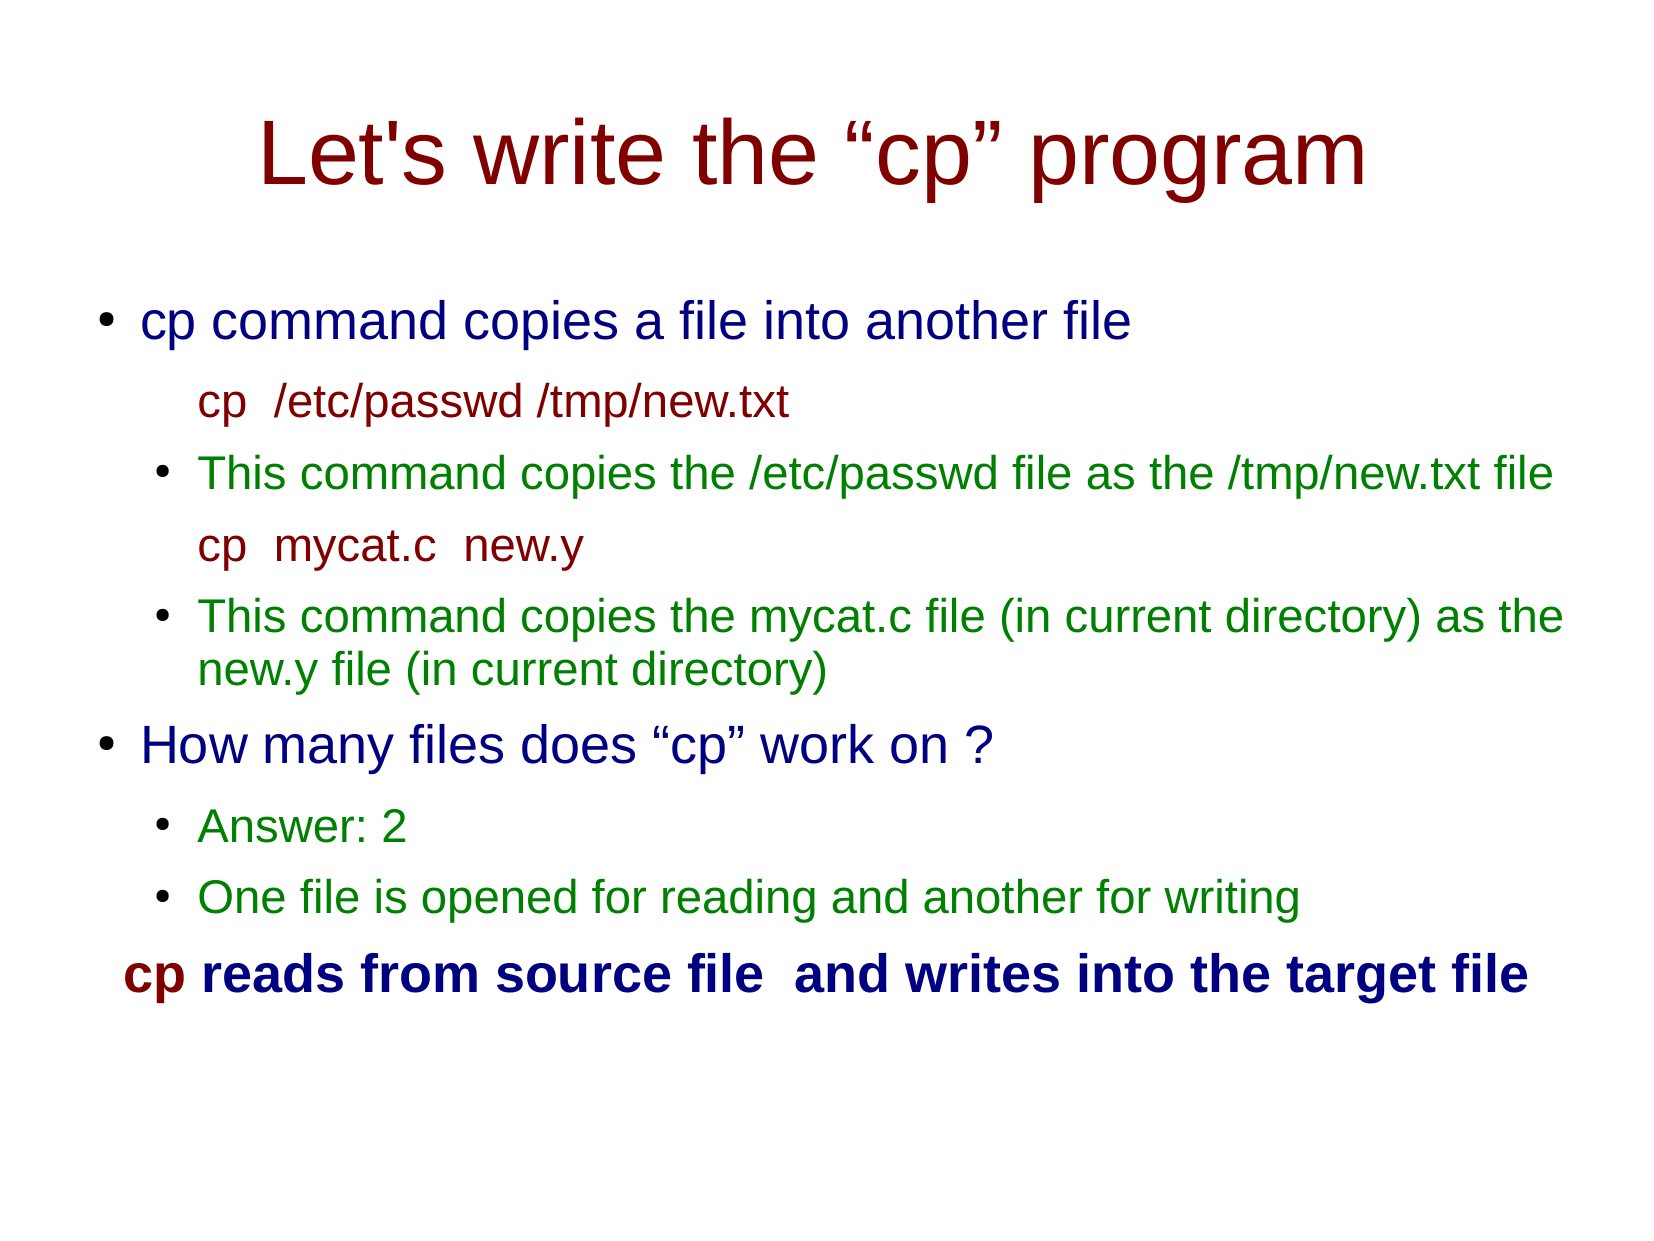

# Let's write the “cp” program
cp command copies a file into another file
cp /etc/passwd /tmp/new.txt
This command copies the /etc/passwd file as the /tmp/new.txt file
cp mycat.c new.y
This command copies the mycat.c file (in current directory) as the new.y file (in current directory)
How many files does “cp” work on ?
Answer: 2
One file is opened for reading and another for writing
cp reads from source file and writes into the target file